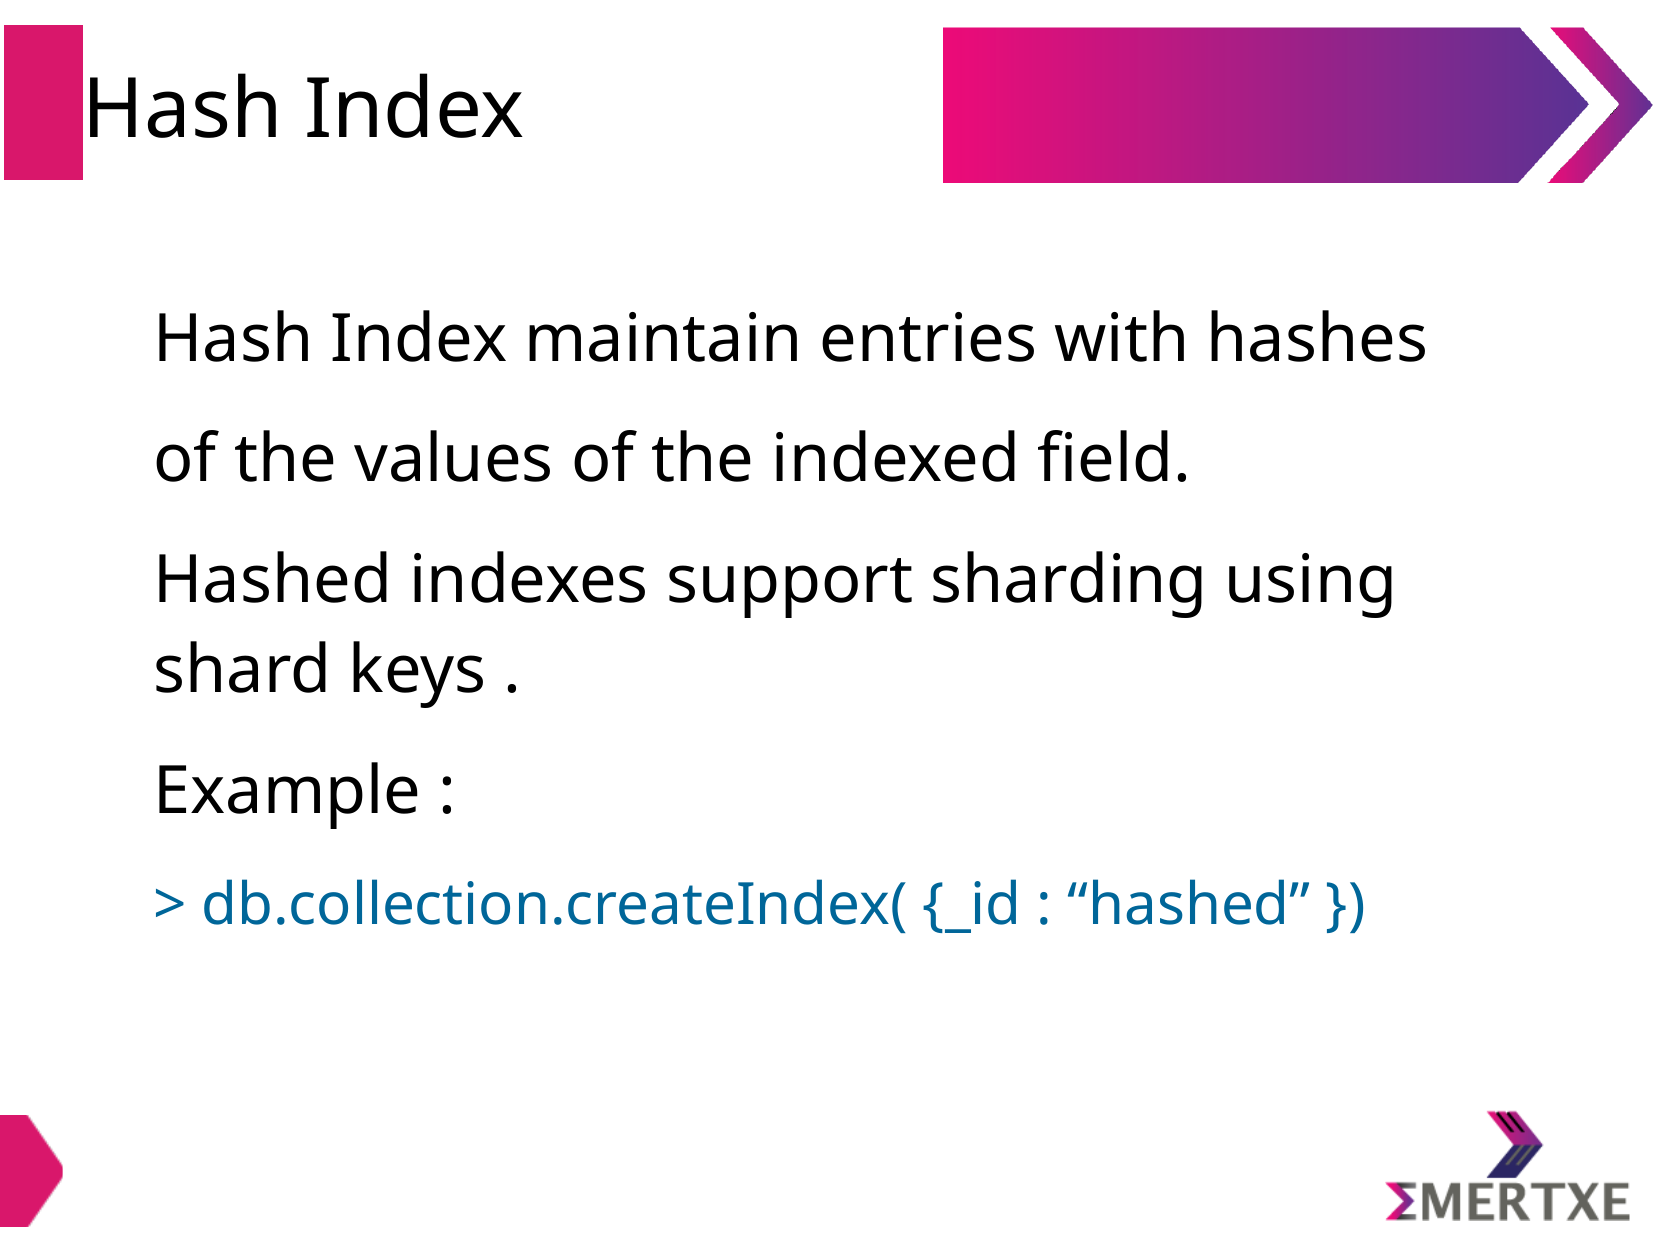

# Hash Index
Hash Index maintain entries with hashes
of the values of the indexed field.
Hashed indexes support sharding using shard keys .
Example :
> db.collection.createIndex( {_id : “hashed” })